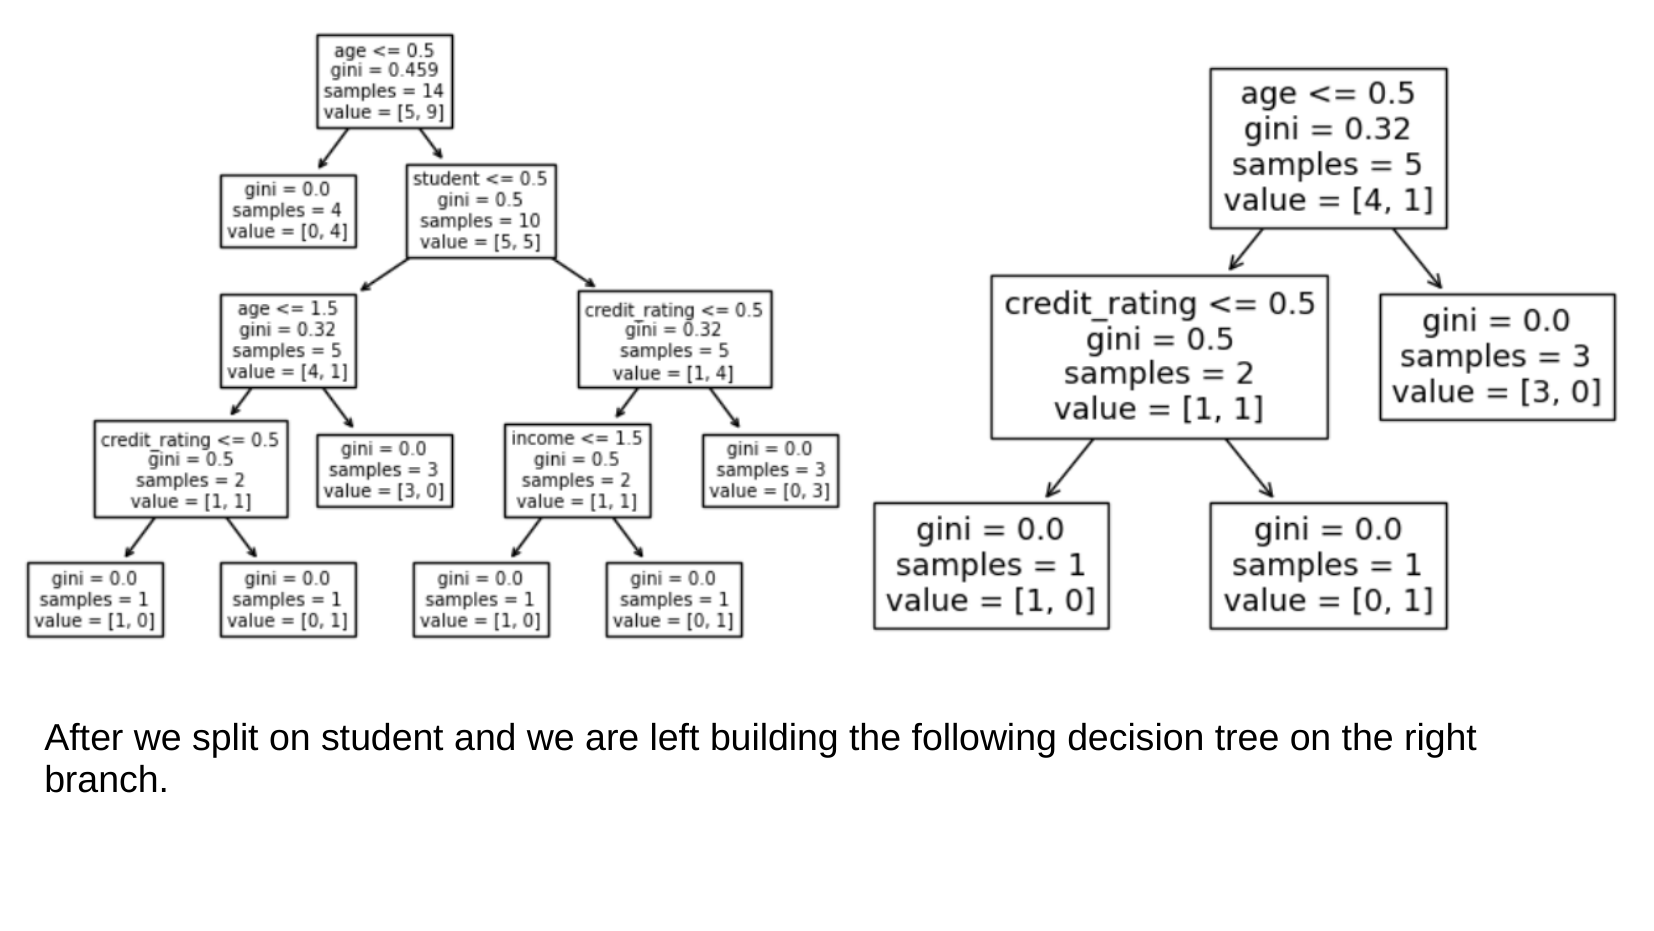

After we split on student and we are left building the following decision tree on the right branch.